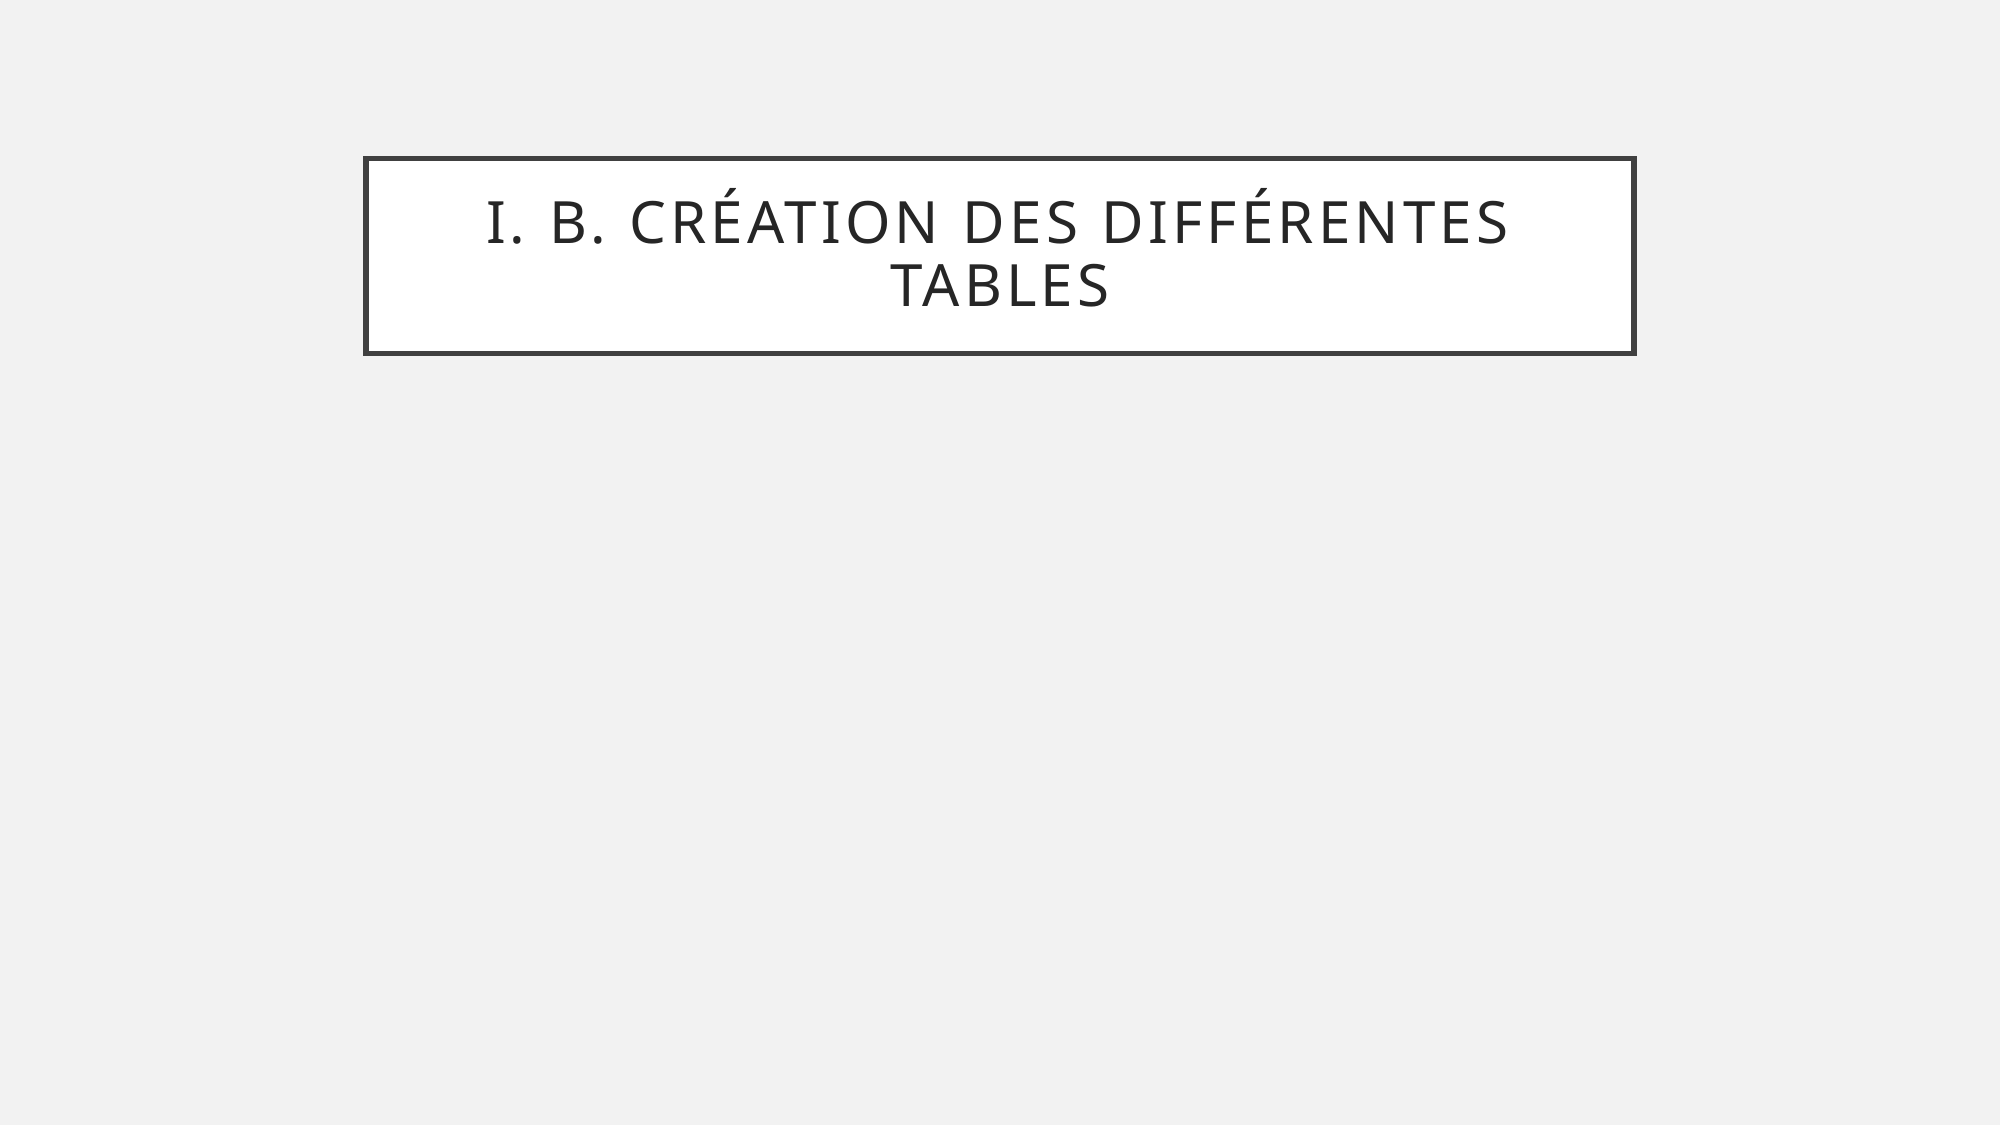

# I. B. Création des différentes tables